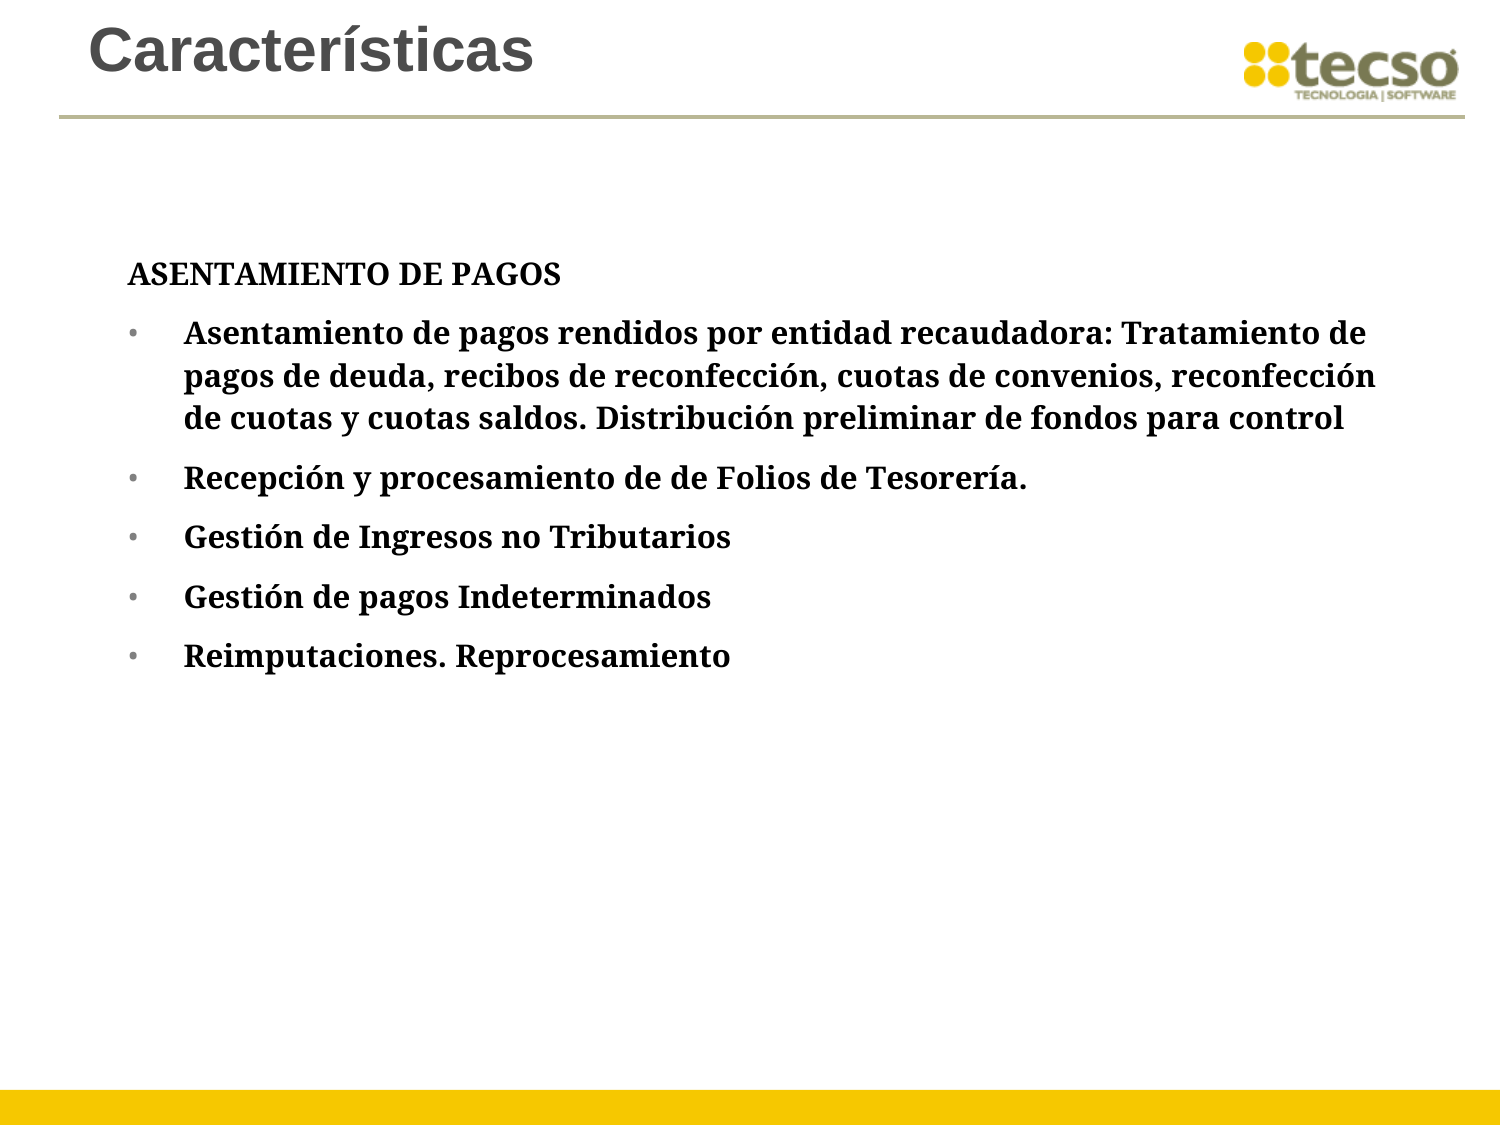

# Características
ASENTAMIENTO DE PAGOS
Asentamiento de pagos rendidos por entidad recaudadora: Tratamiento de pagos de deuda, recibos de reconfección, cuotas de convenios, reconfección de cuotas y cuotas saldos. Distribución preliminar de fondos para control
Recepción y procesamiento de de Folios de Tesorería.
Gestión de Ingresos no Tributarios
Gestión de pagos Indeterminados
Reimputaciones. Reprocesamiento